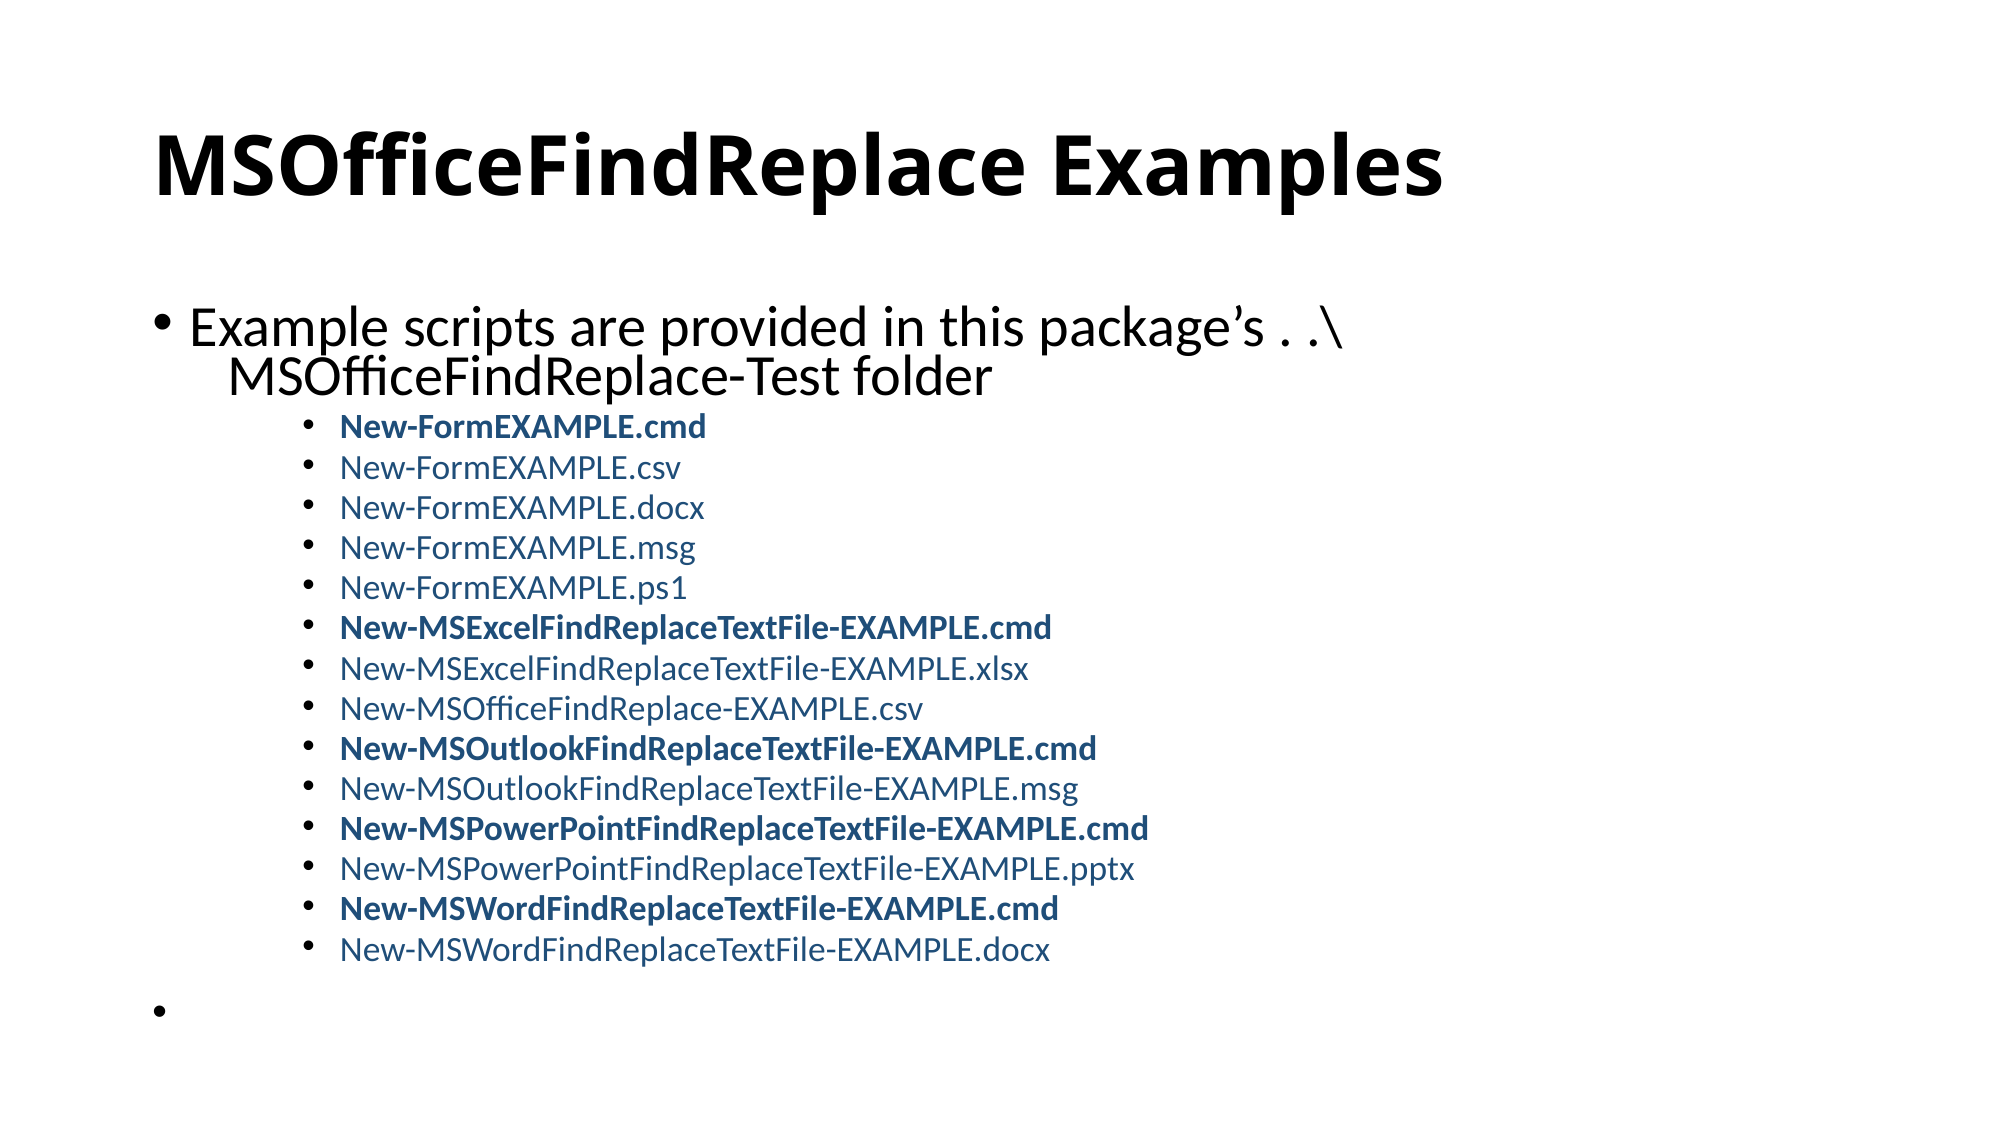

# MSOfficeFindReplace Examples
Example scripts are provided in this package’s . .\MSOfficeFindReplace-Test folder
New-FormEXAMPLE.cmd
New-FormEXAMPLE.csv
New-FormEXAMPLE.docx
New-FormEXAMPLE.msg
New-FormEXAMPLE.ps1
New-MSExcelFindReplaceTextFile-EXAMPLE.cmd
New-MSExcelFindReplaceTextFile-EXAMPLE.xlsx
New-MSOfficeFindReplace-EXAMPLE.csv
New-MSOutlookFindReplaceTextFile-EXAMPLE.cmd
New-MSOutlookFindReplaceTextFile-EXAMPLE.msg
New-MSPowerPointFindReplaceTextFile-EXAMPLE.cmd
New-MSPowerPointFindReplaceTextFile-EXAMPLE.pptx
New-MSWordFindReplaceTextFile-EXAMPLE.cmd
New-MSWordFindReplaceTextFile-EXAMPLE.docx